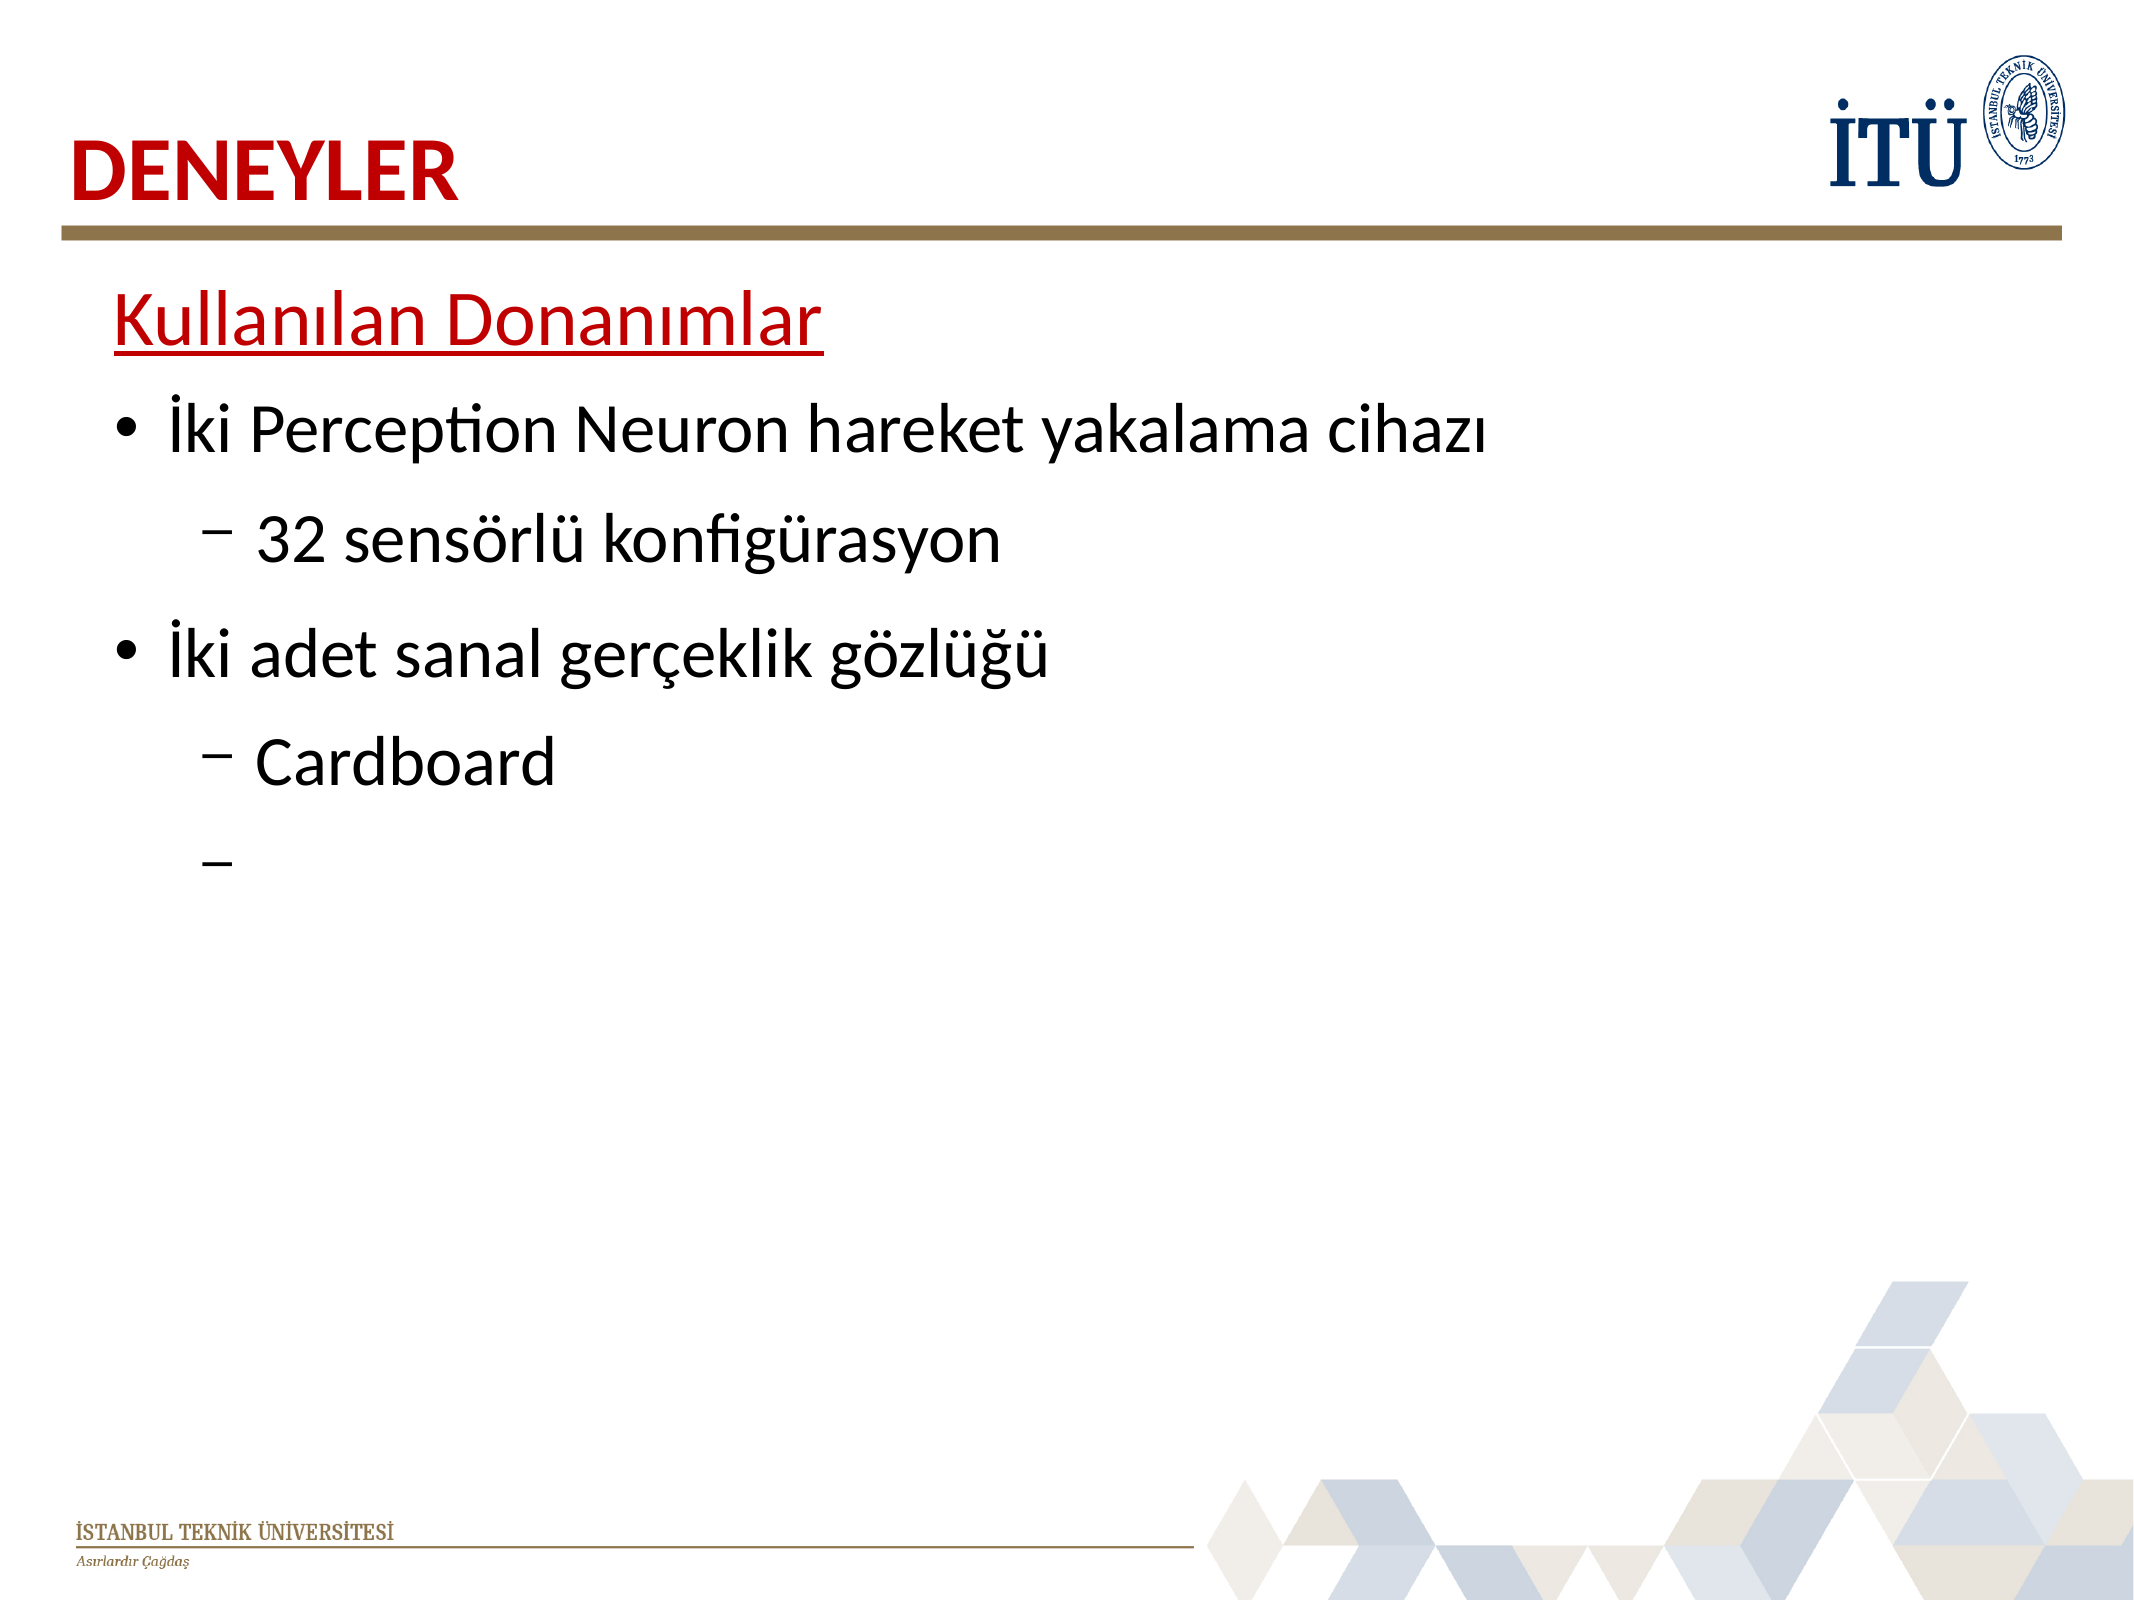

DENEYLER
# Kullanılan Donanımlar
İki Perception Neuron hareket yakalama cihazı
32 sensörlü konfigürasyon
İki adet sanal gerçeklik gözlüğü
Cardboard